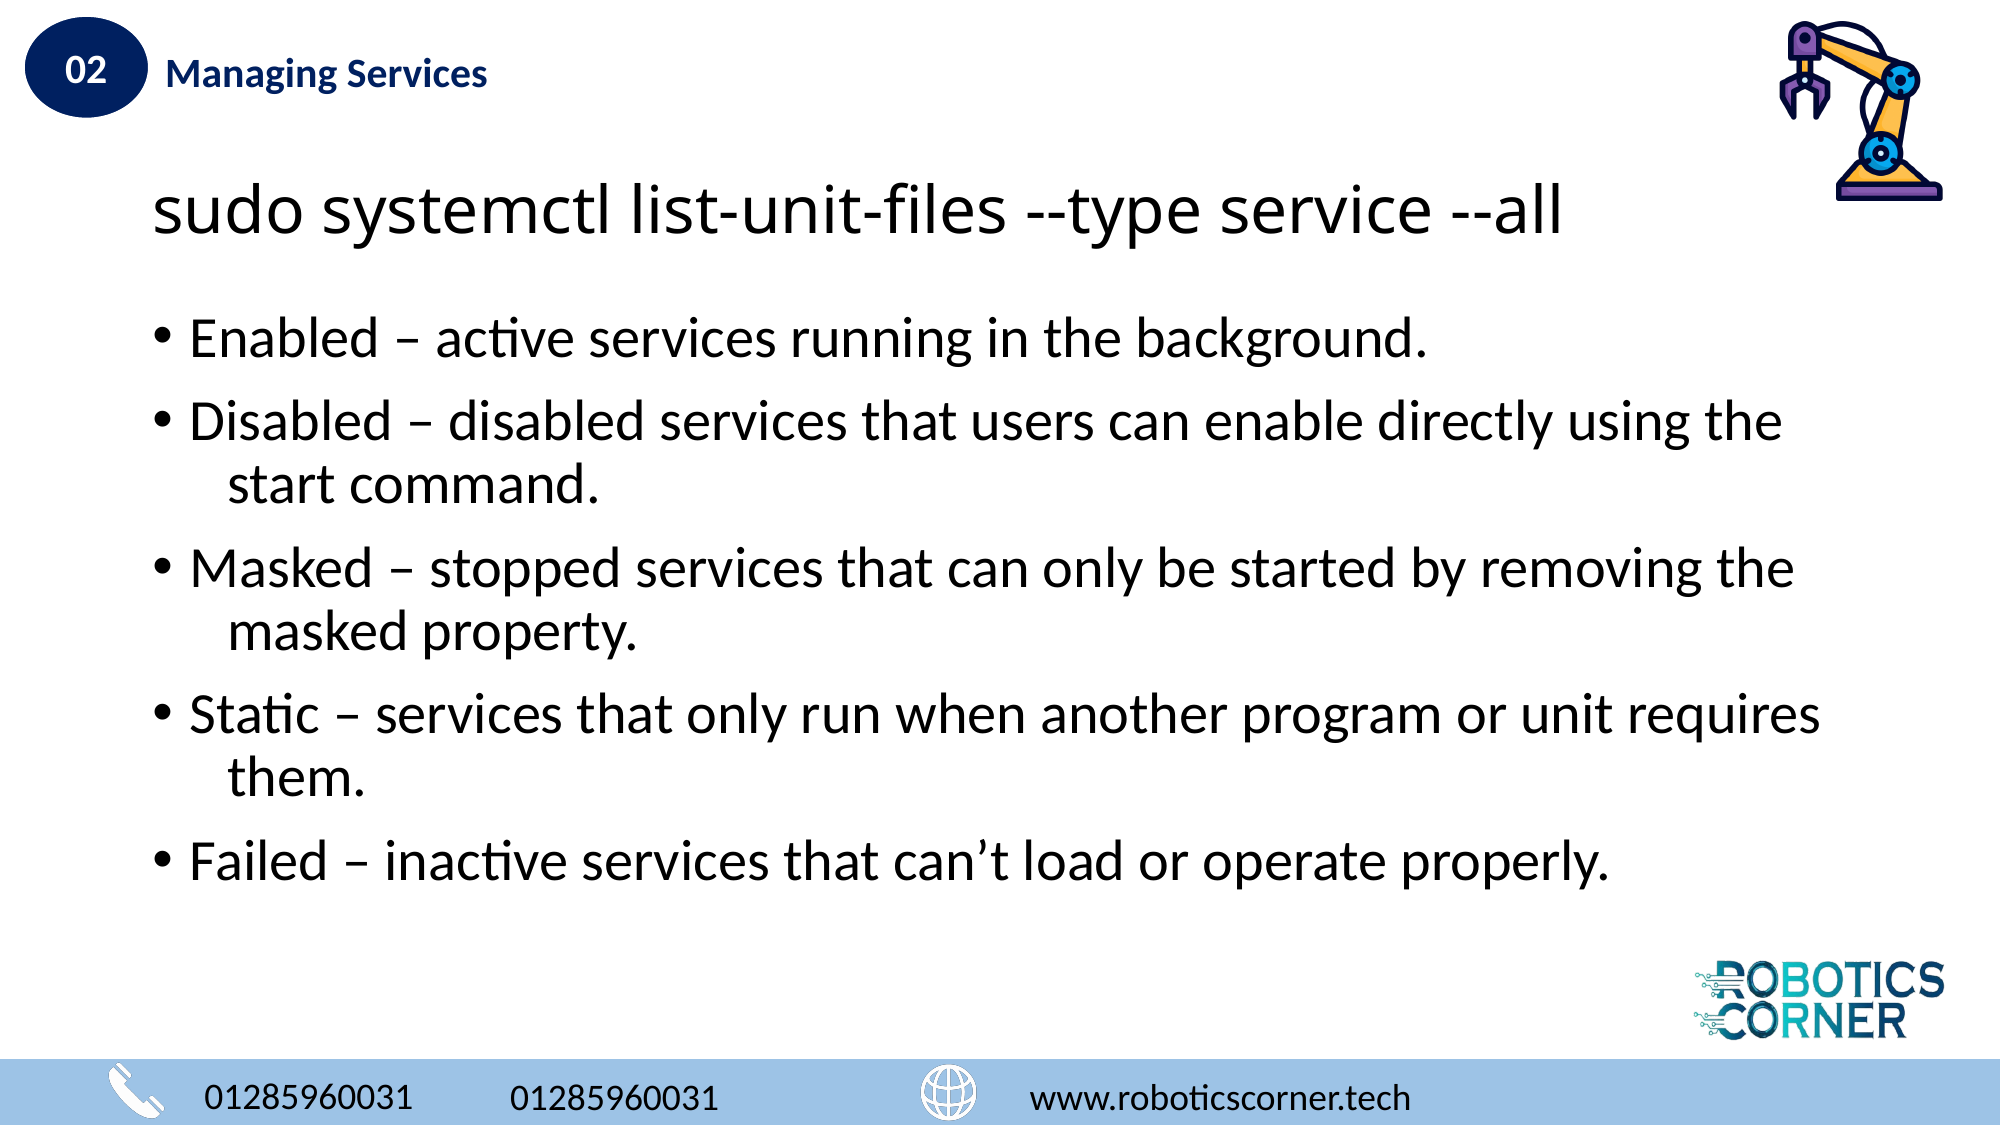

02
Managing Services
# sudo systemctl list-unit-files --type service --all
Enabled – active services running in the background.
Disabled – disabled services that users can enable directly using the start command.
Masked – stopped services that can only be started by removing the masked property.
Static – services that only run when another program or unit requires them.
Failed – inactive services that can’t load or operate properly.
01285960031
01285960031
www.roboticscorner.tech